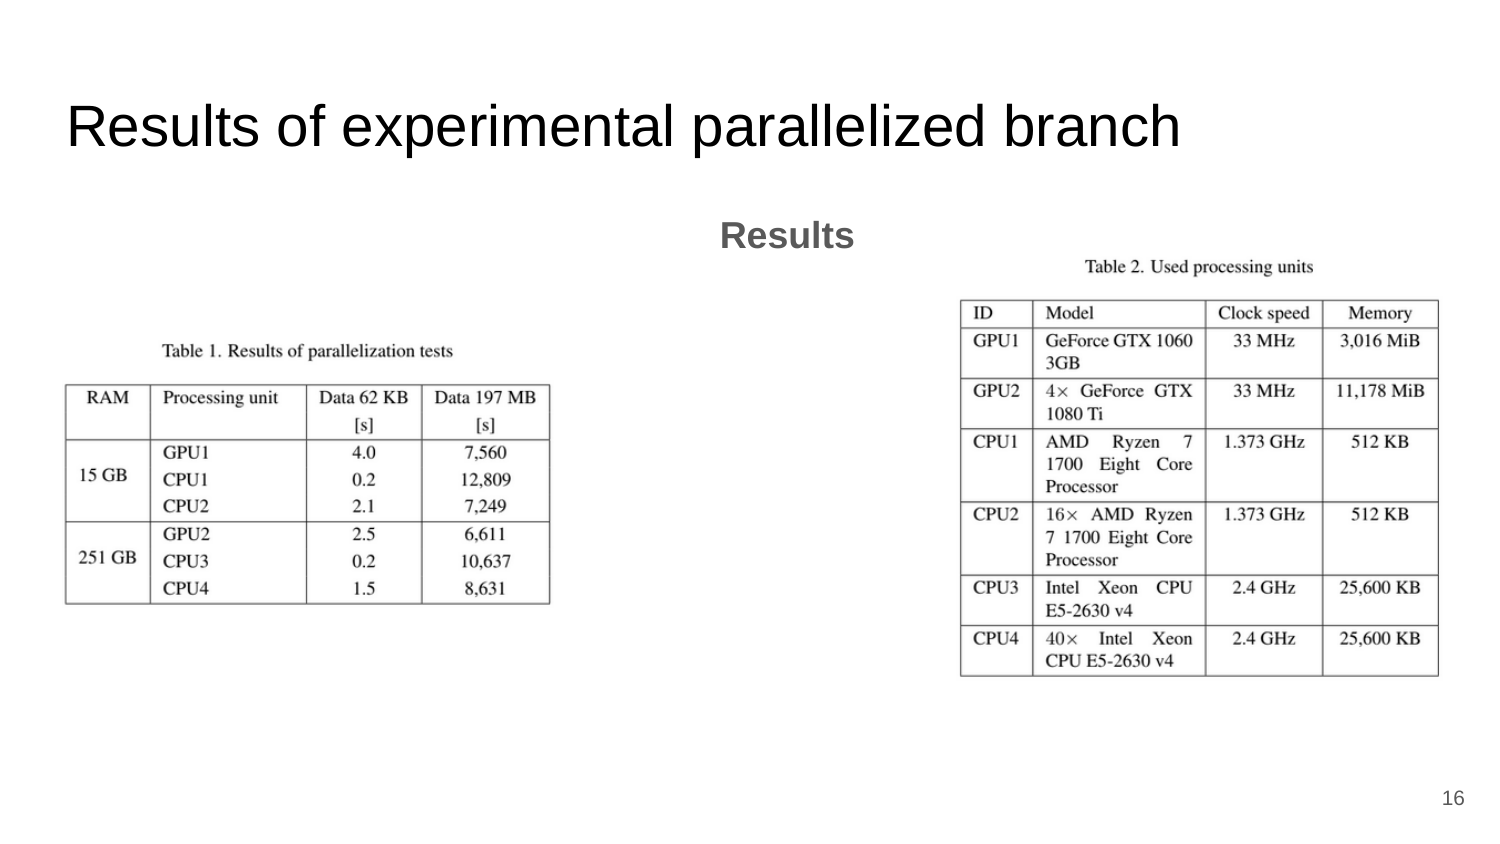

# Results of experimental parallelized branch
Results